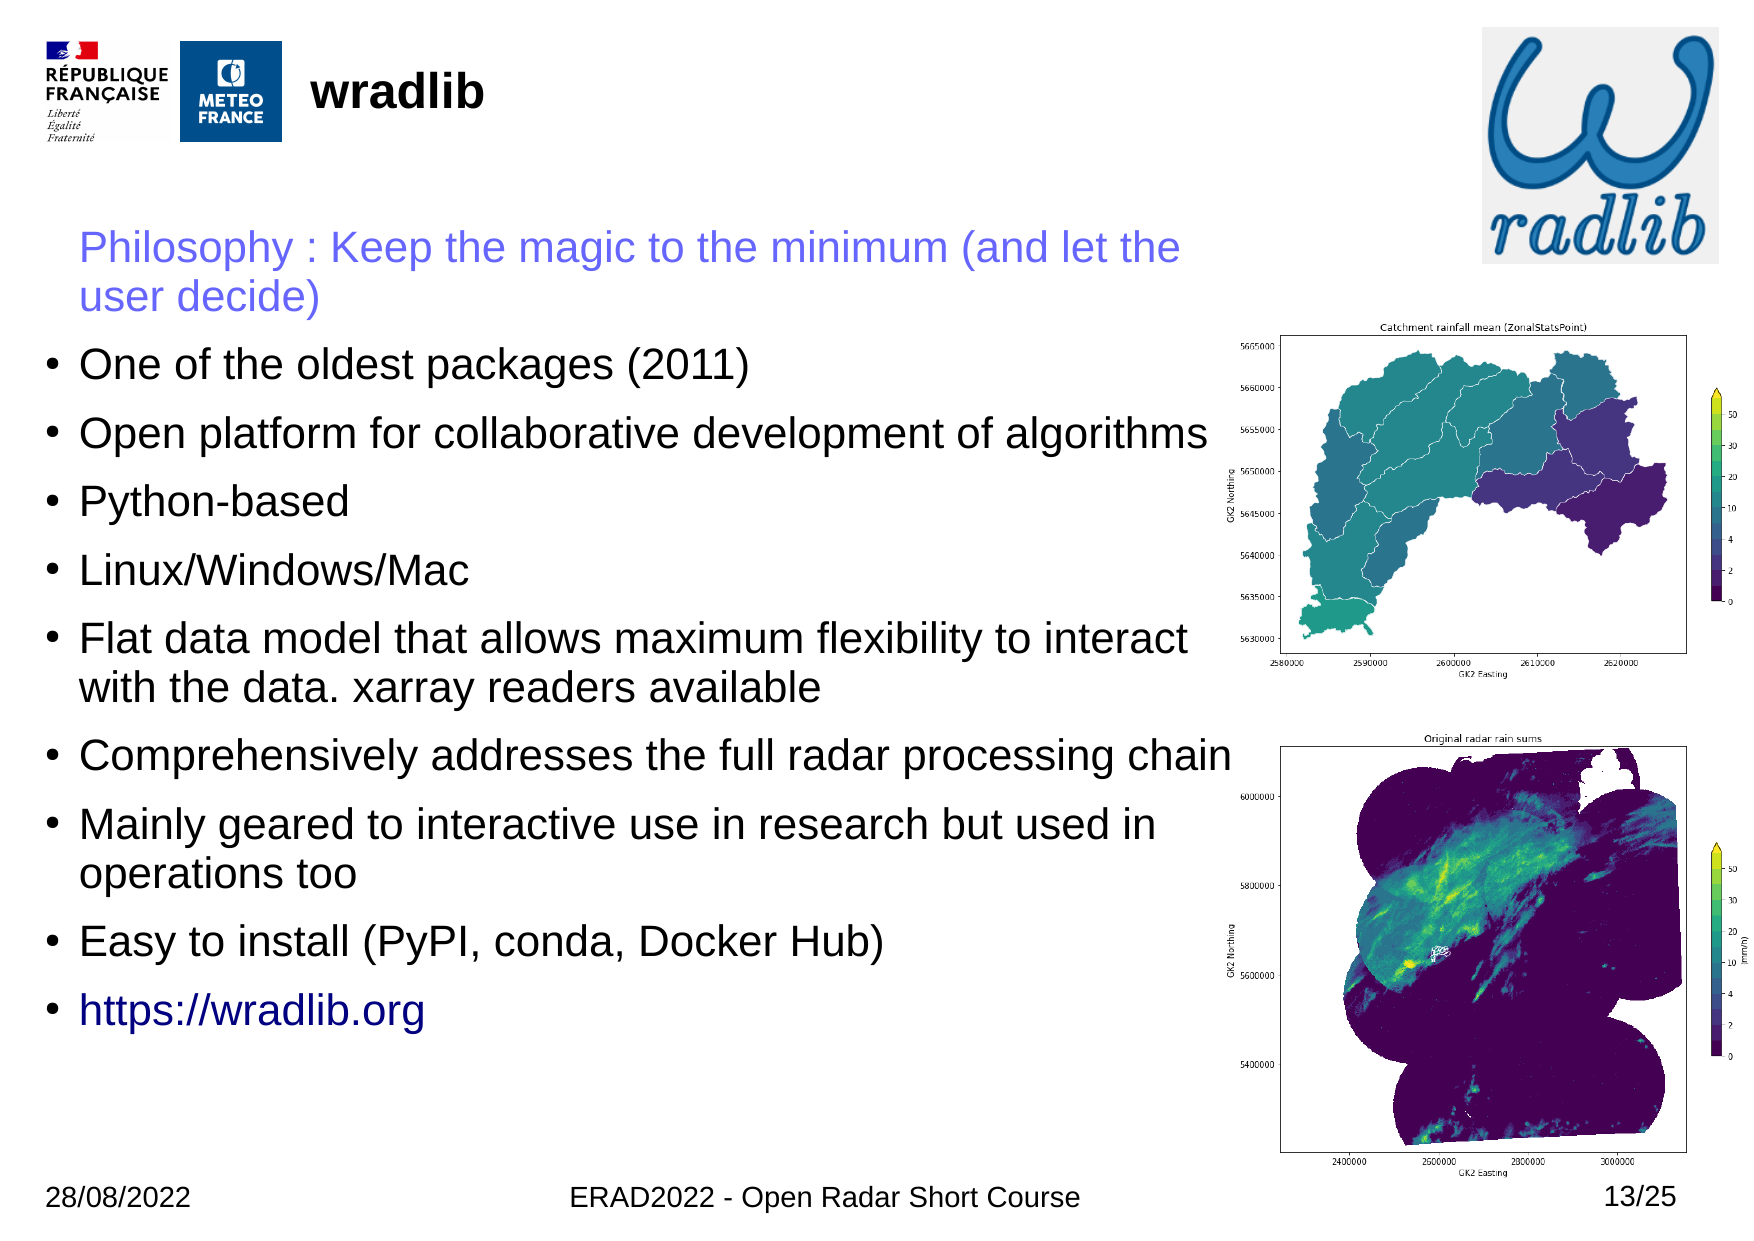

# wradlib
Philosophy : Keep the magic to the minimum (and let the user decide)
One of the oldest packages (2011)
Open platform for collaborative development of algorithms
Python-based
Linux/Windows/Mac
Flat data model that allows maximum flexibility to interact with the data. xarray readers available
Comprehensively addresses the full radar processing chain
Mainly geared to interactive use in research but used in operations too
Easy to install (PyPI, conda, Docker Hub)
https://wradlib.org
13
28/08/2022
ERAD2022 - Open Radar Short Course